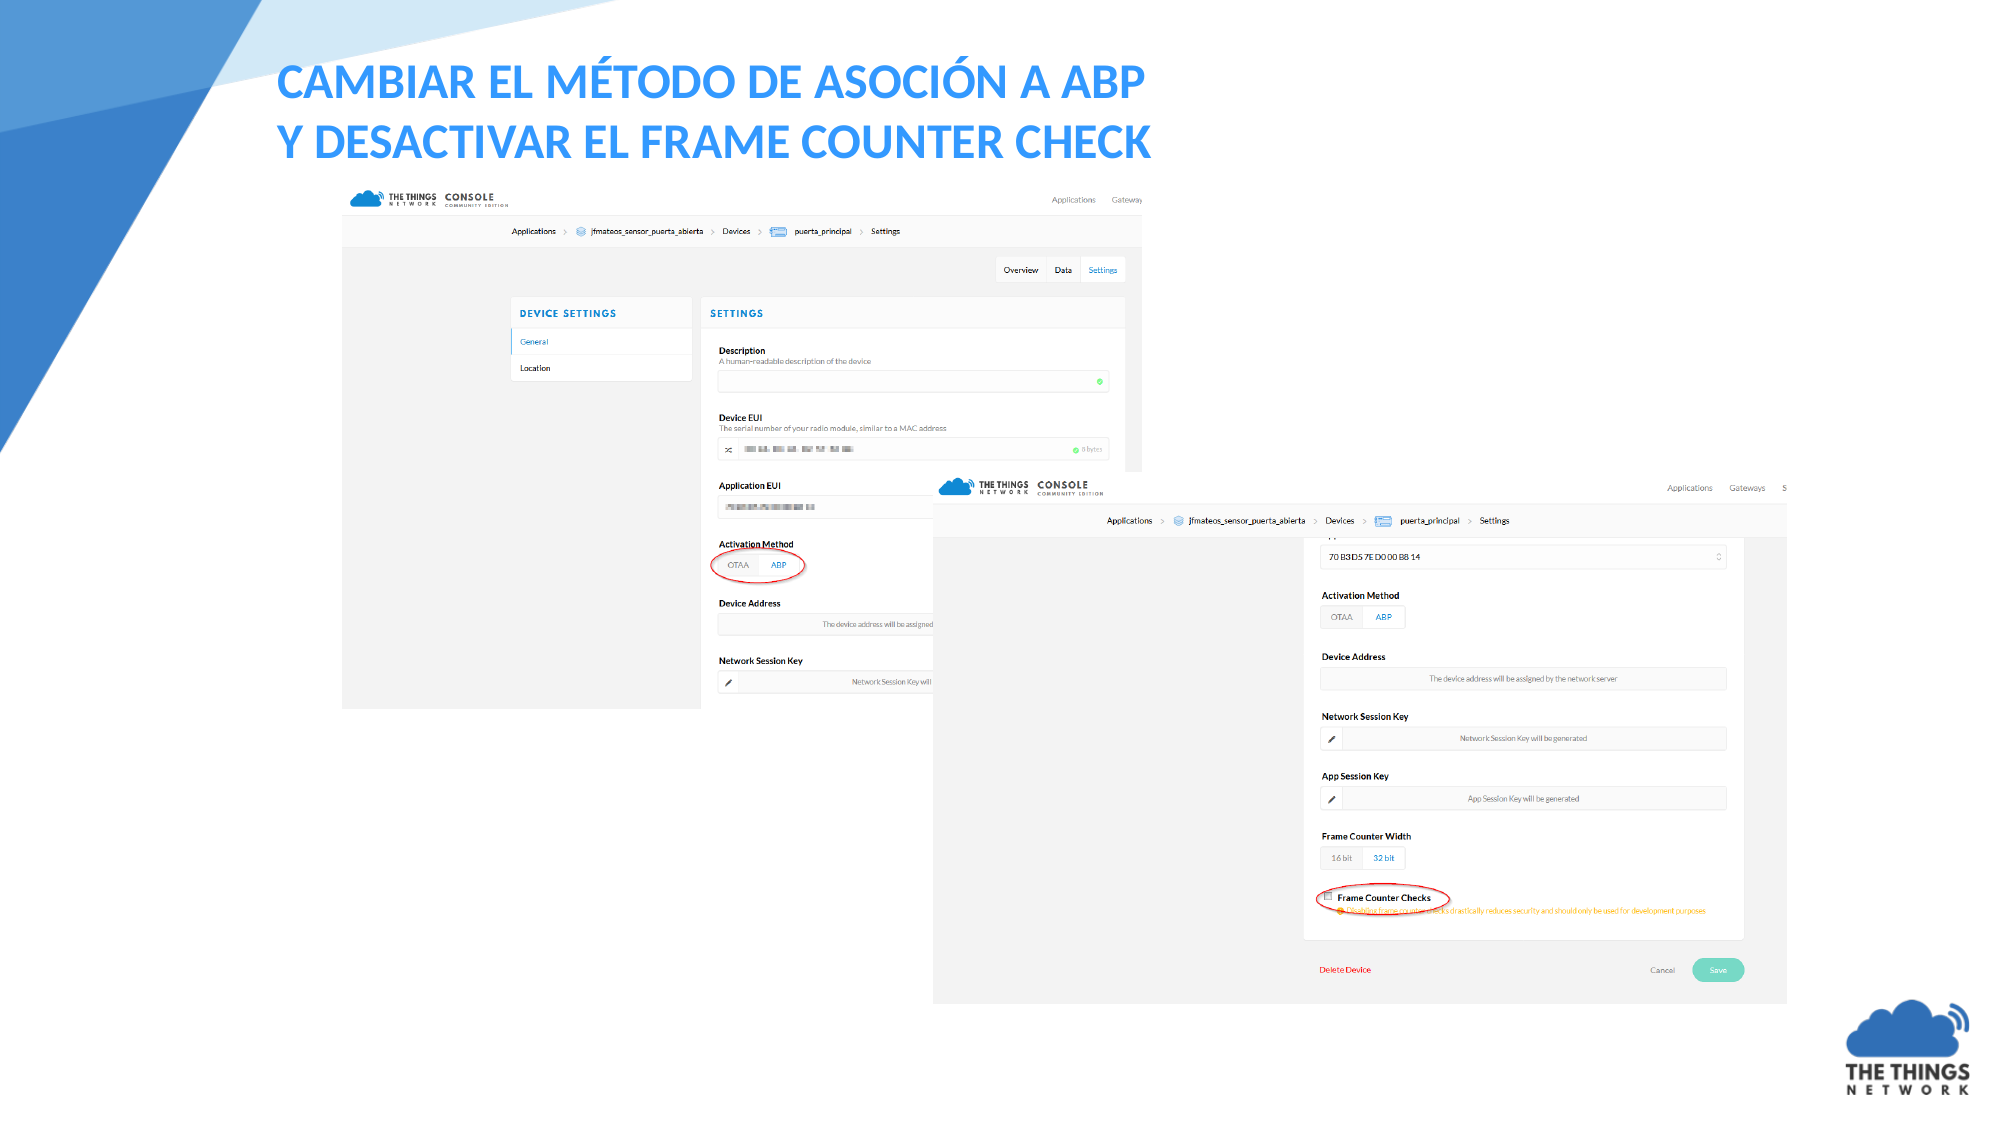

CAMBIAR EL MÉTODO DE ASOCIÓN A ABP
Y DESACTIVAR EL FRAME COUNTER CHECK